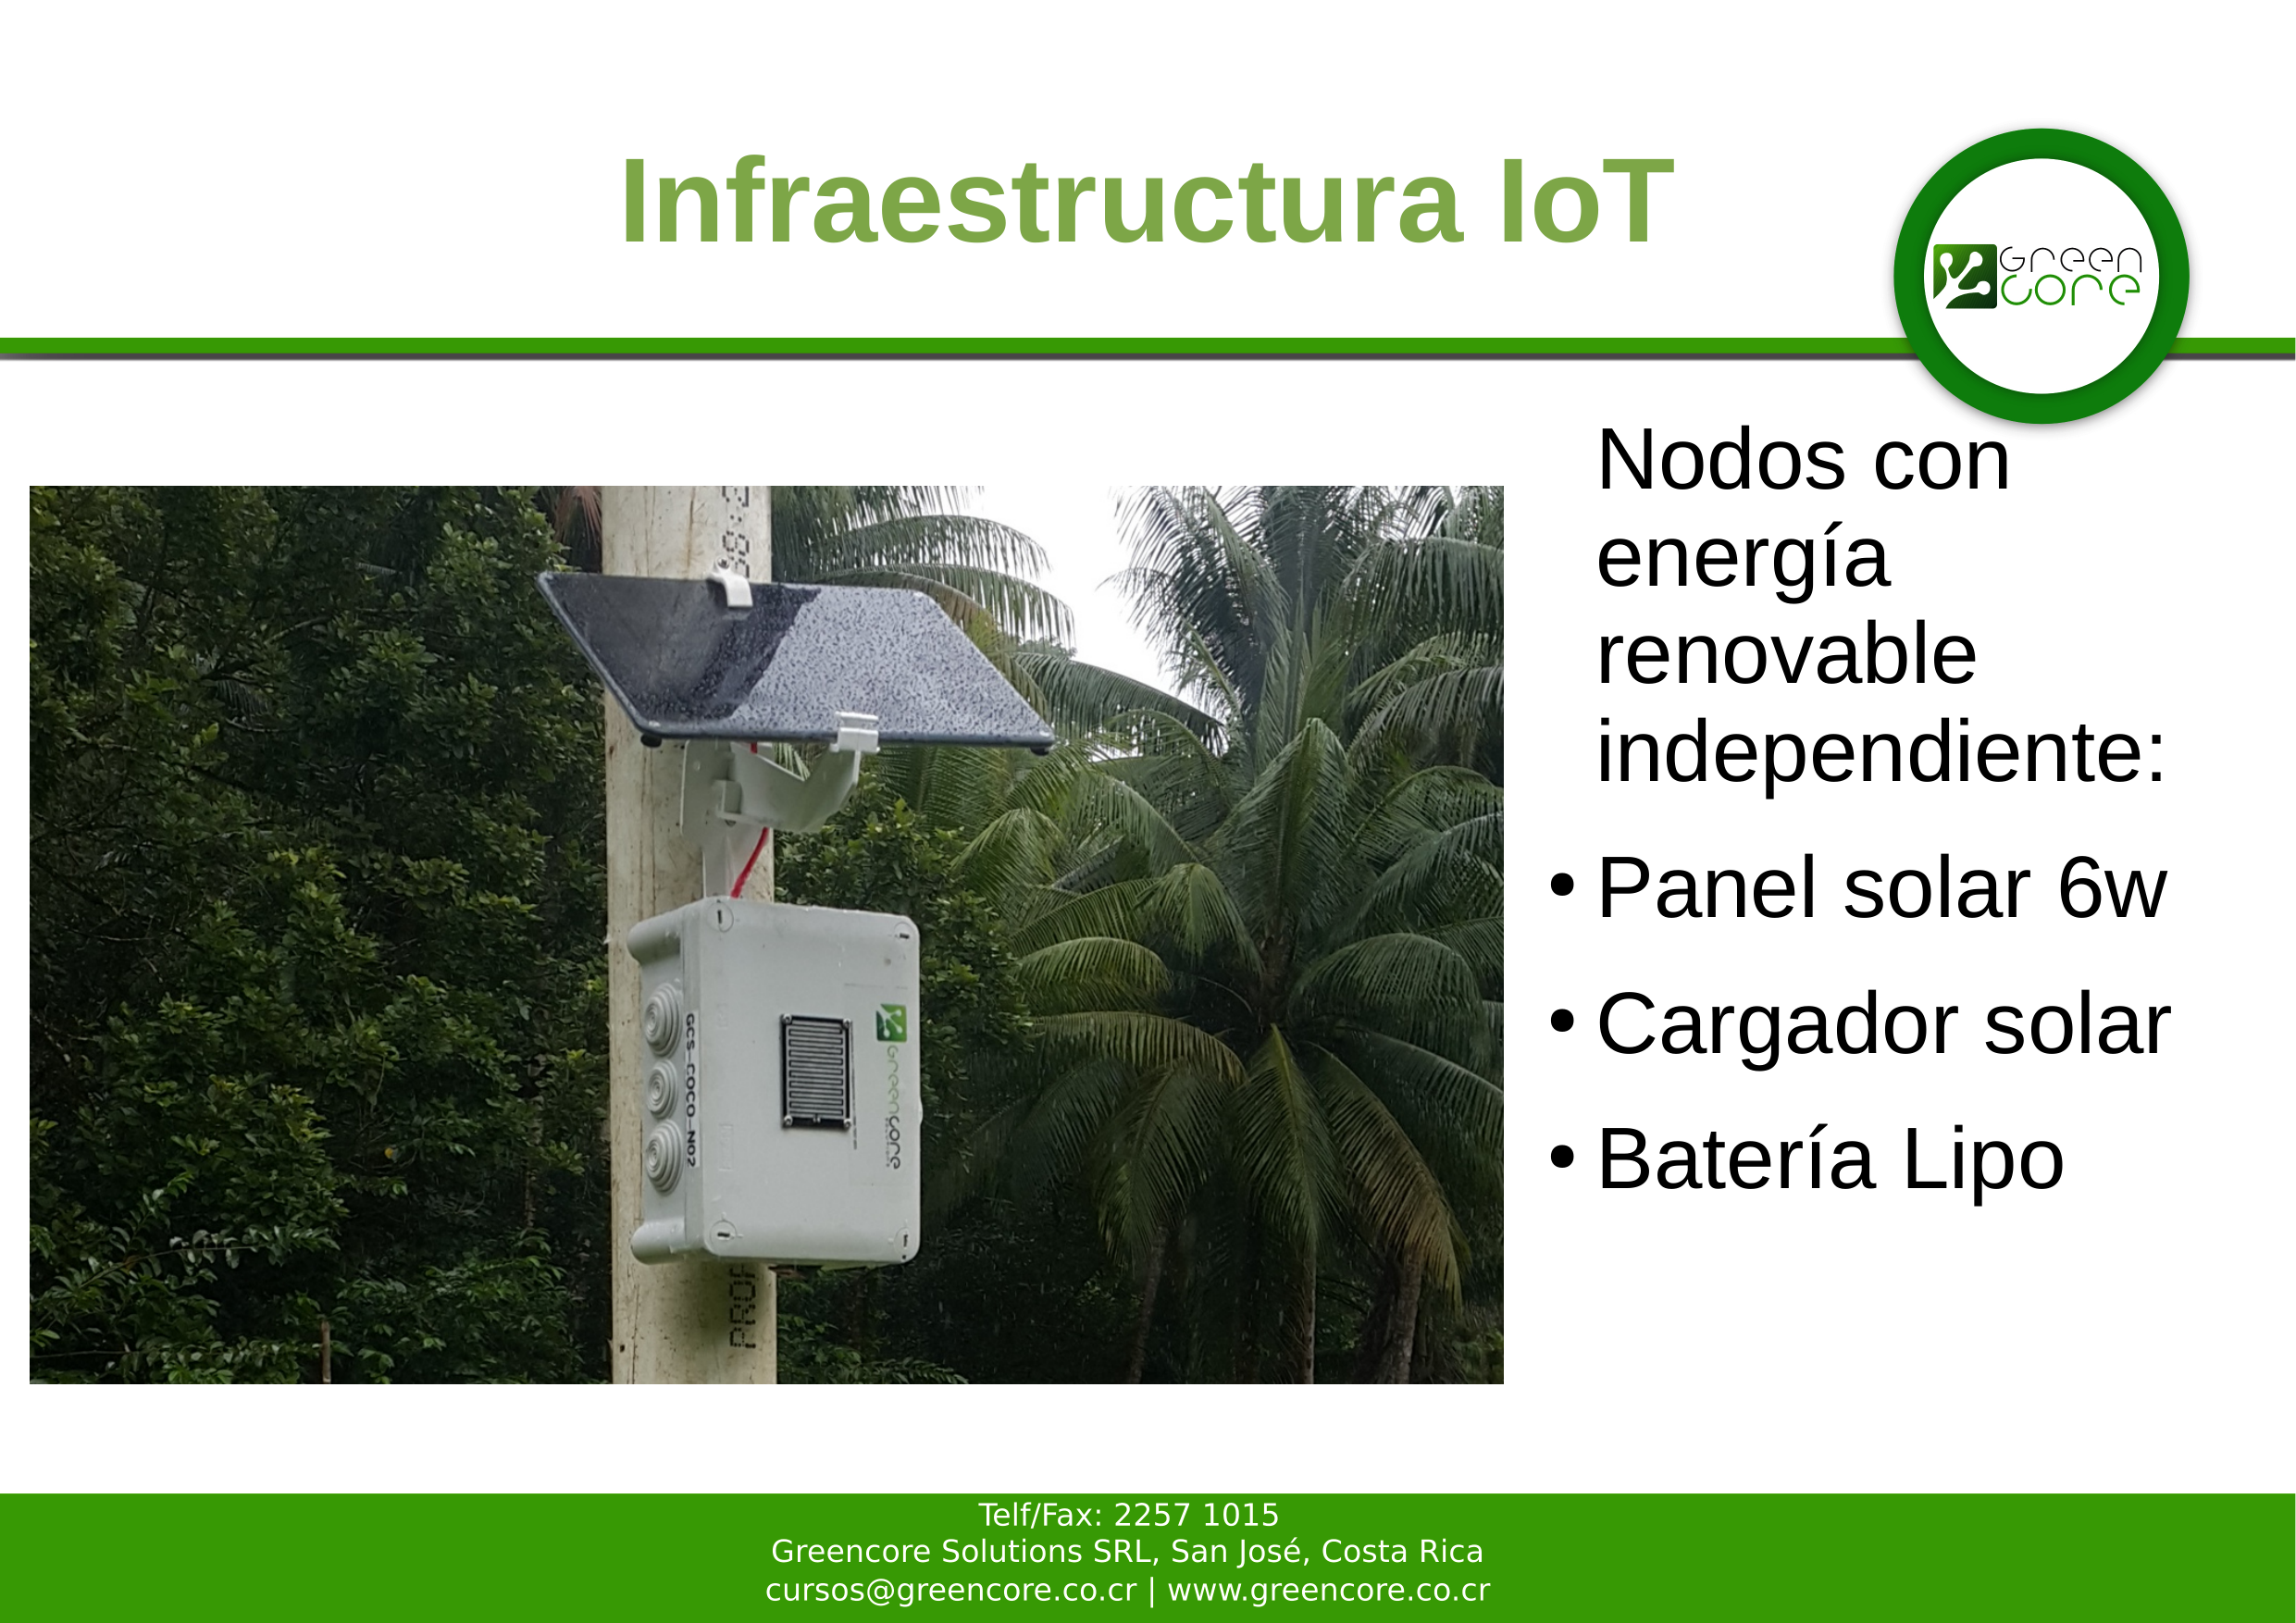

# Infraestructura IoT
Nodos con energía renovable independiente:
Panel solar 6w
Cargador solar
Batería Lipo